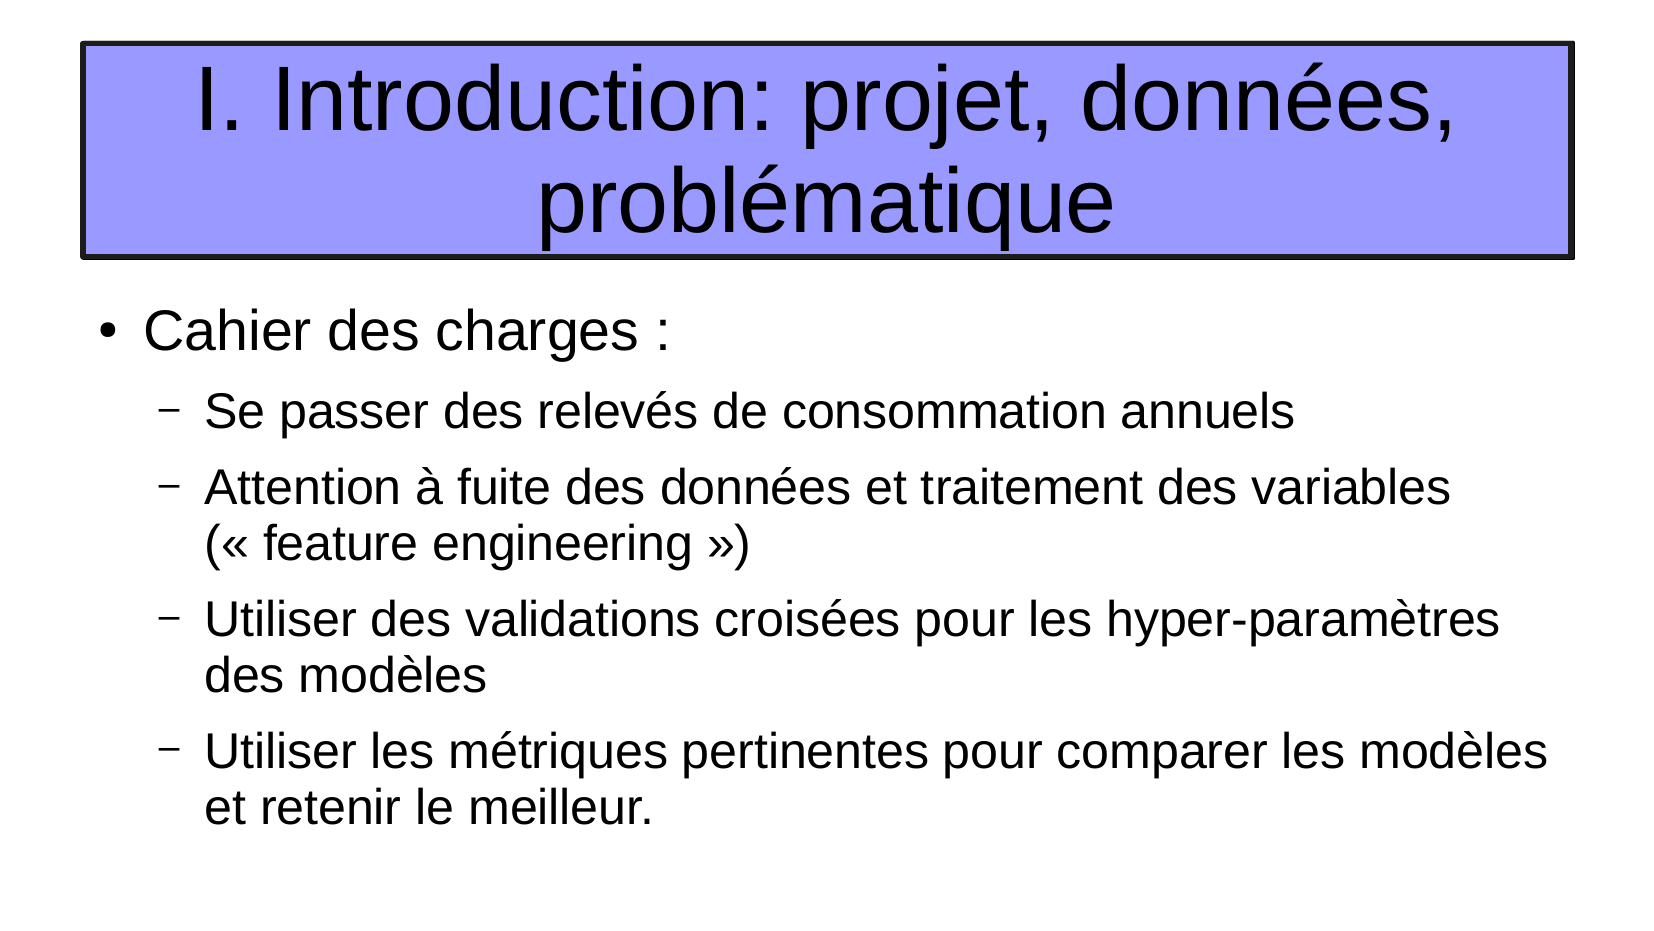

#
I. Introduction: projet, données, problématique
Cahier des charges :
Se passer des relevés de consommation annuels
Attention à fuite des données et traitement des variables (« feature engineering »)
Utiliser des validations croisées pour les hyper-paramètres des modèles
Utiliser les métriques pertinentes pour comparer les modèles et retenir le meilleur.